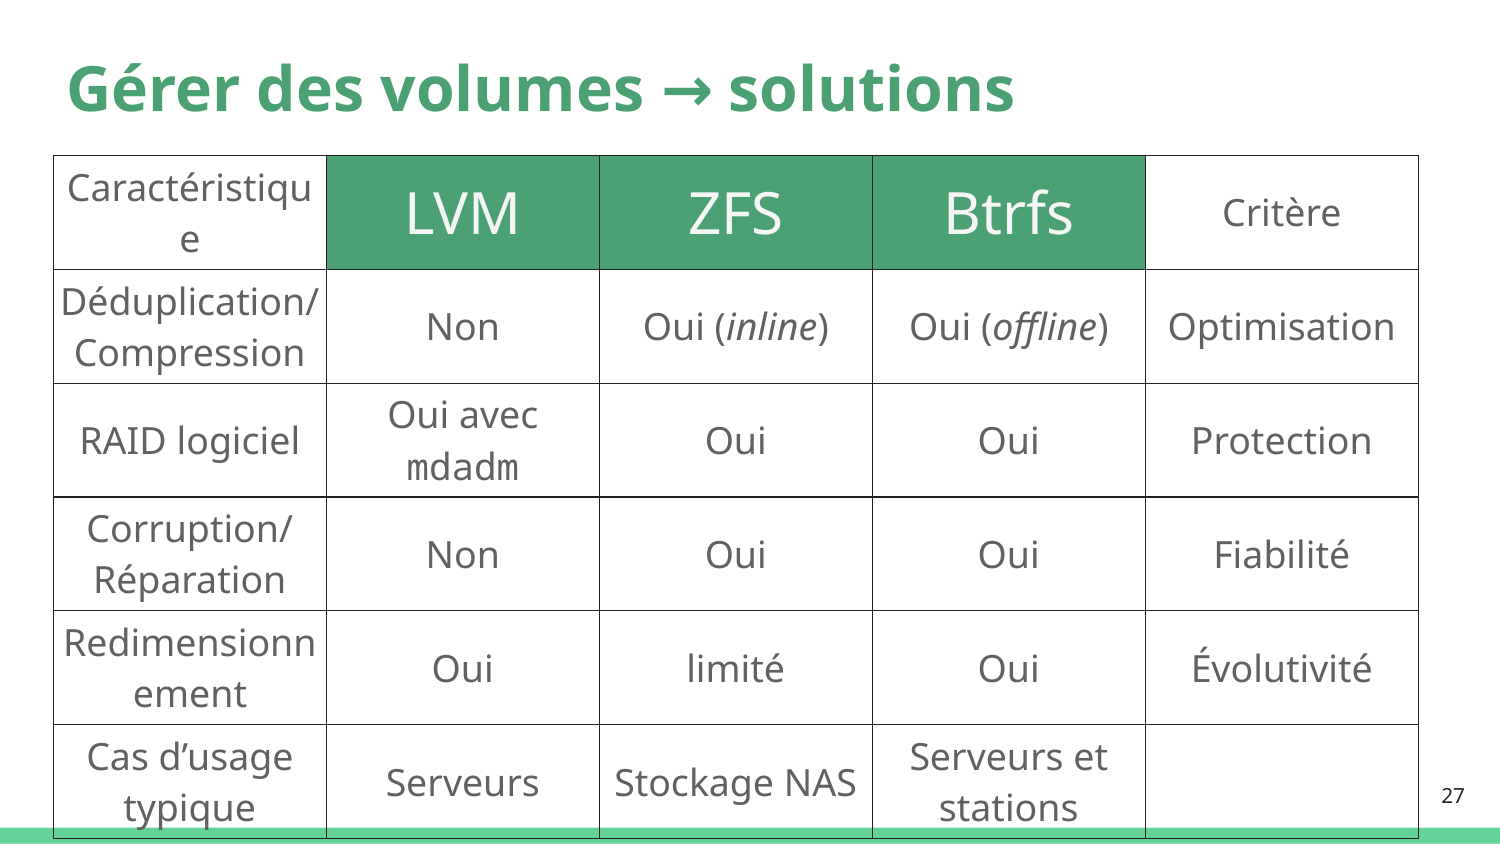

# Gérer des volumes → solutions
| Caractéristique | LVM | ZFS | Btrfs | Critère |
| --- | --- | --- | --- | --- |
| Déduplication/Compression | Non | Oui (inline) | Oui (offline) | Optimisation |
| RAID logiciel | Oui avec mdadm | Oui | Oui | Protection |
| Corruption/Réparation | Non | Oui | Oui | Fiabilité |
| Redimensionnement | Oui | limité | Oui | Évolutivité |
| Cas d’usage typique | Serveurs | Stockage NAS | Serveurs et stations | |